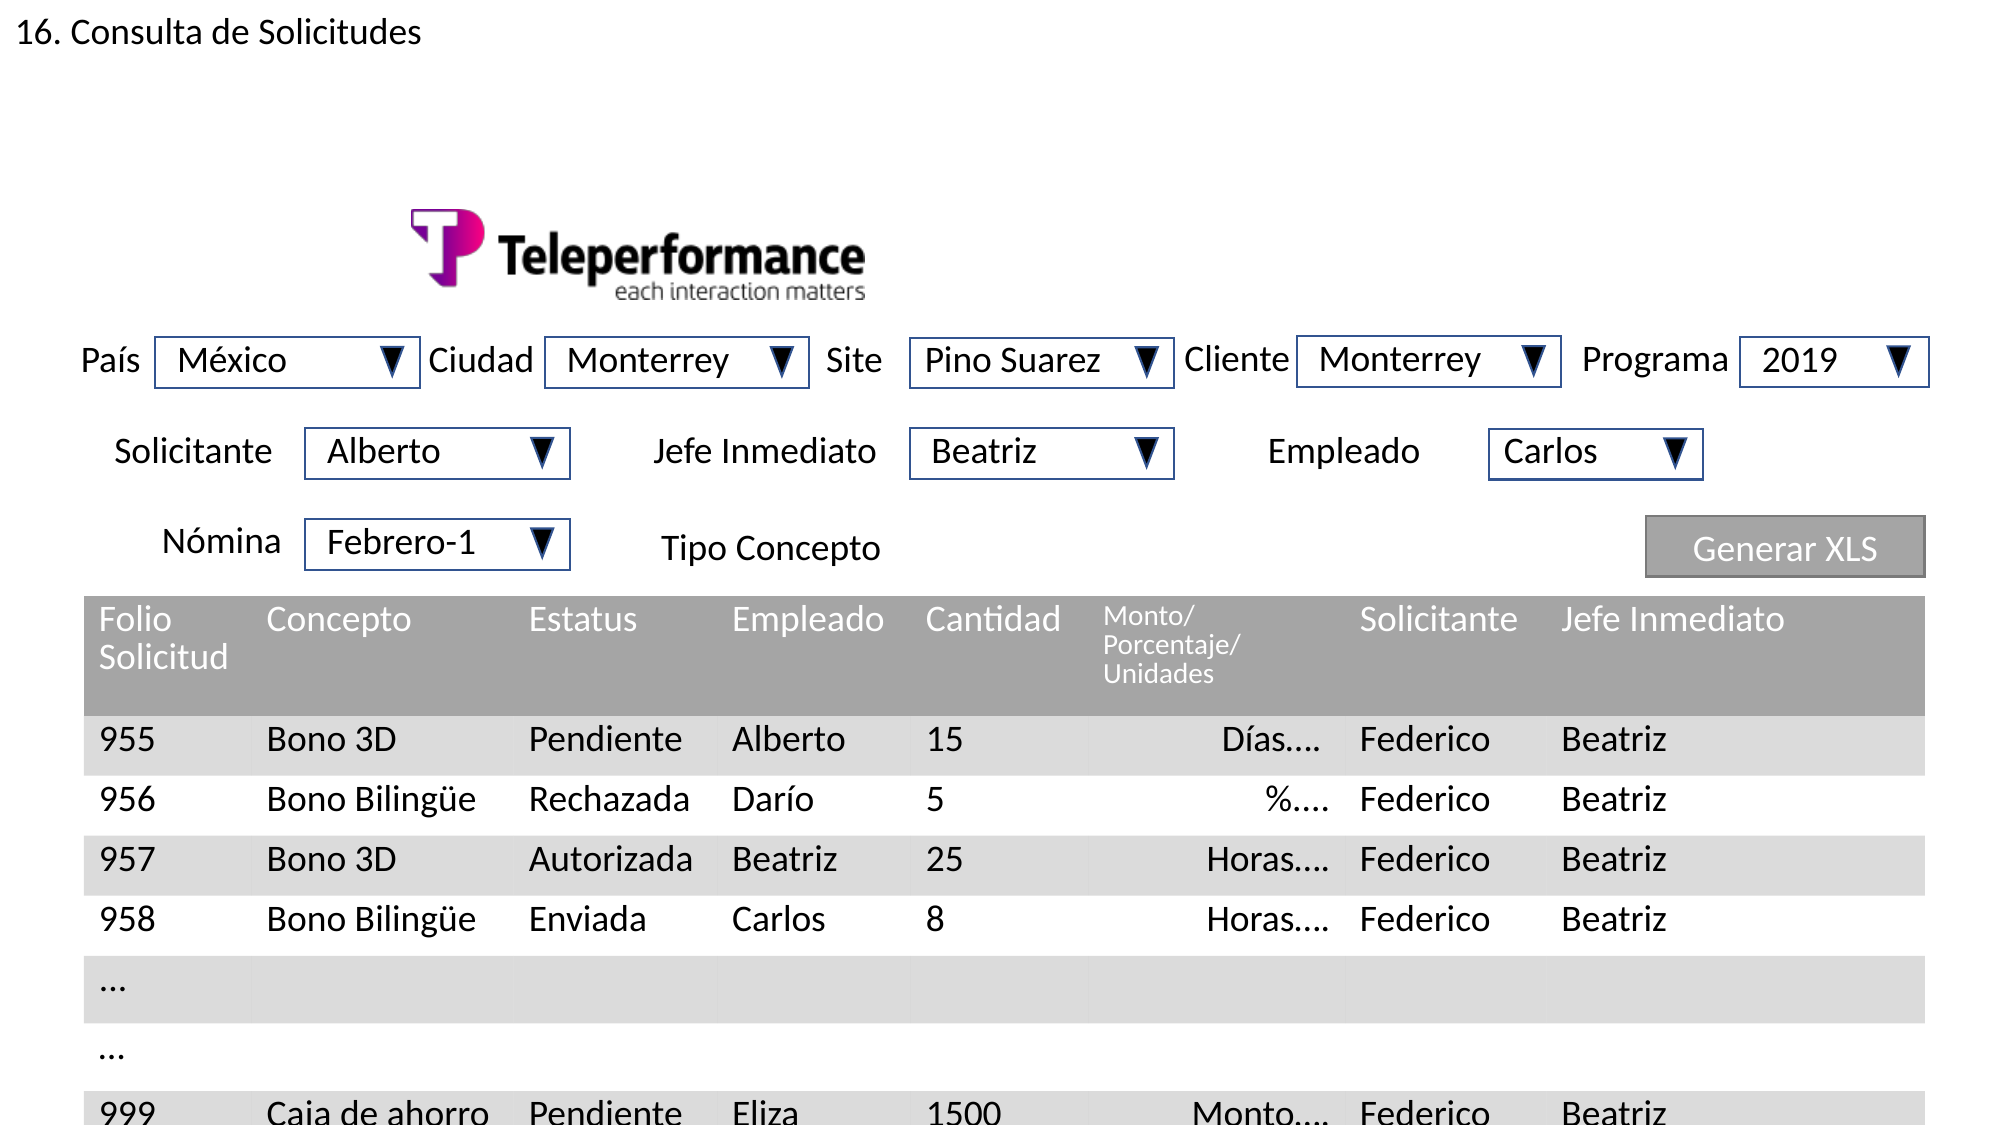

16. Consulta de Solicitudes
Cliente
Monterrey
Programa
2019
País
México
Ciudad
Monterrey
Site
Pino Suarez
Solicitante
Alberto
Jefe Inmediato
Beatriz
Empleado
Carlos
Nómina
Febrero-1
Tipo Concepto
Generar XLS
| Folio Solicitud | Concepto | Estatus | Empleado | Cantidad | Monto/Porcentaje/Unidades | Solicitante | Jefe Inmediato |
| --- | --- | --- | --- | --- | --- | --- | --- |
| 955 | Bono 3D | Pendiente | Alberto | 15 | Días…. | Federico | Beatriz |
| 956 | Bono Bilingüe | Rechazada | Darío | 5 | %.... | Federico | Beatriz |
| 957 | Bono 3D | Autorizada | Beatriz | 25 | Horas…. | Federico | Beatriz |
| 958 | Bono Bilingüe | Enviada | Carlos | 8 | Horas…. | Federico | Beatriz |
| ... | | | | | | | |
| … | | | | | | | |
| 999 | Caja de ahorro | Pendiente | Eliza | 1500 | Monto…. | Federico | Beatriz |